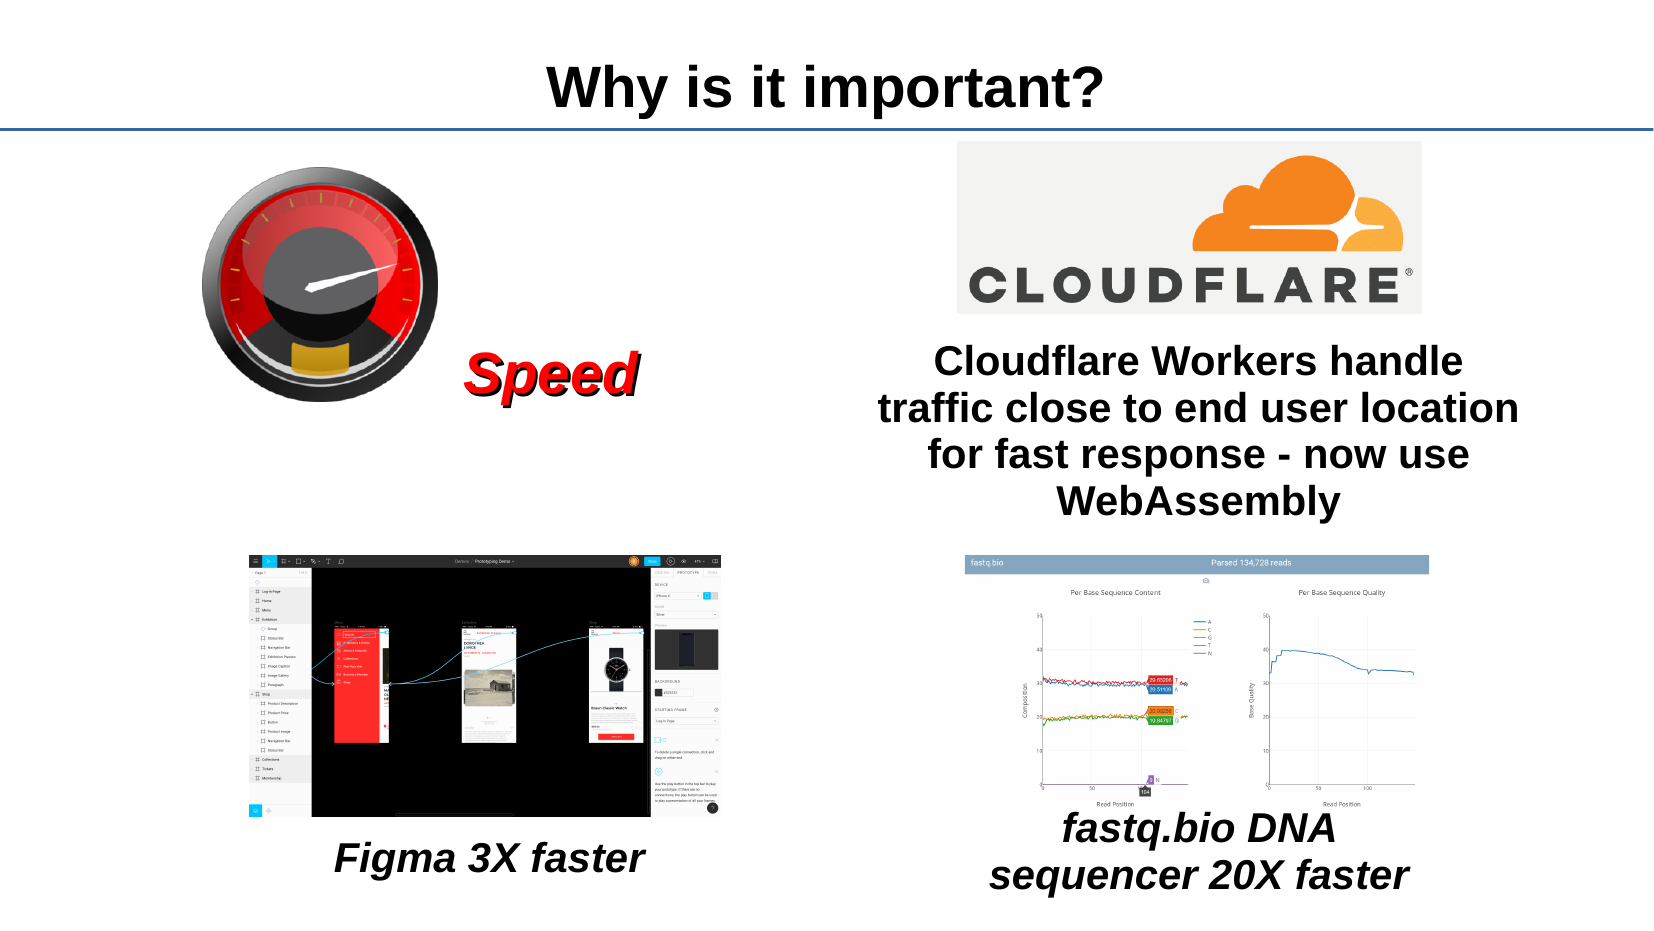

Why is it important?
Cloudflare Workers handle traffic close to end user location for fast response - now use WebAssembly
Speed
Figma 3X faster
fastq.bio DNA sequencer 20X faster